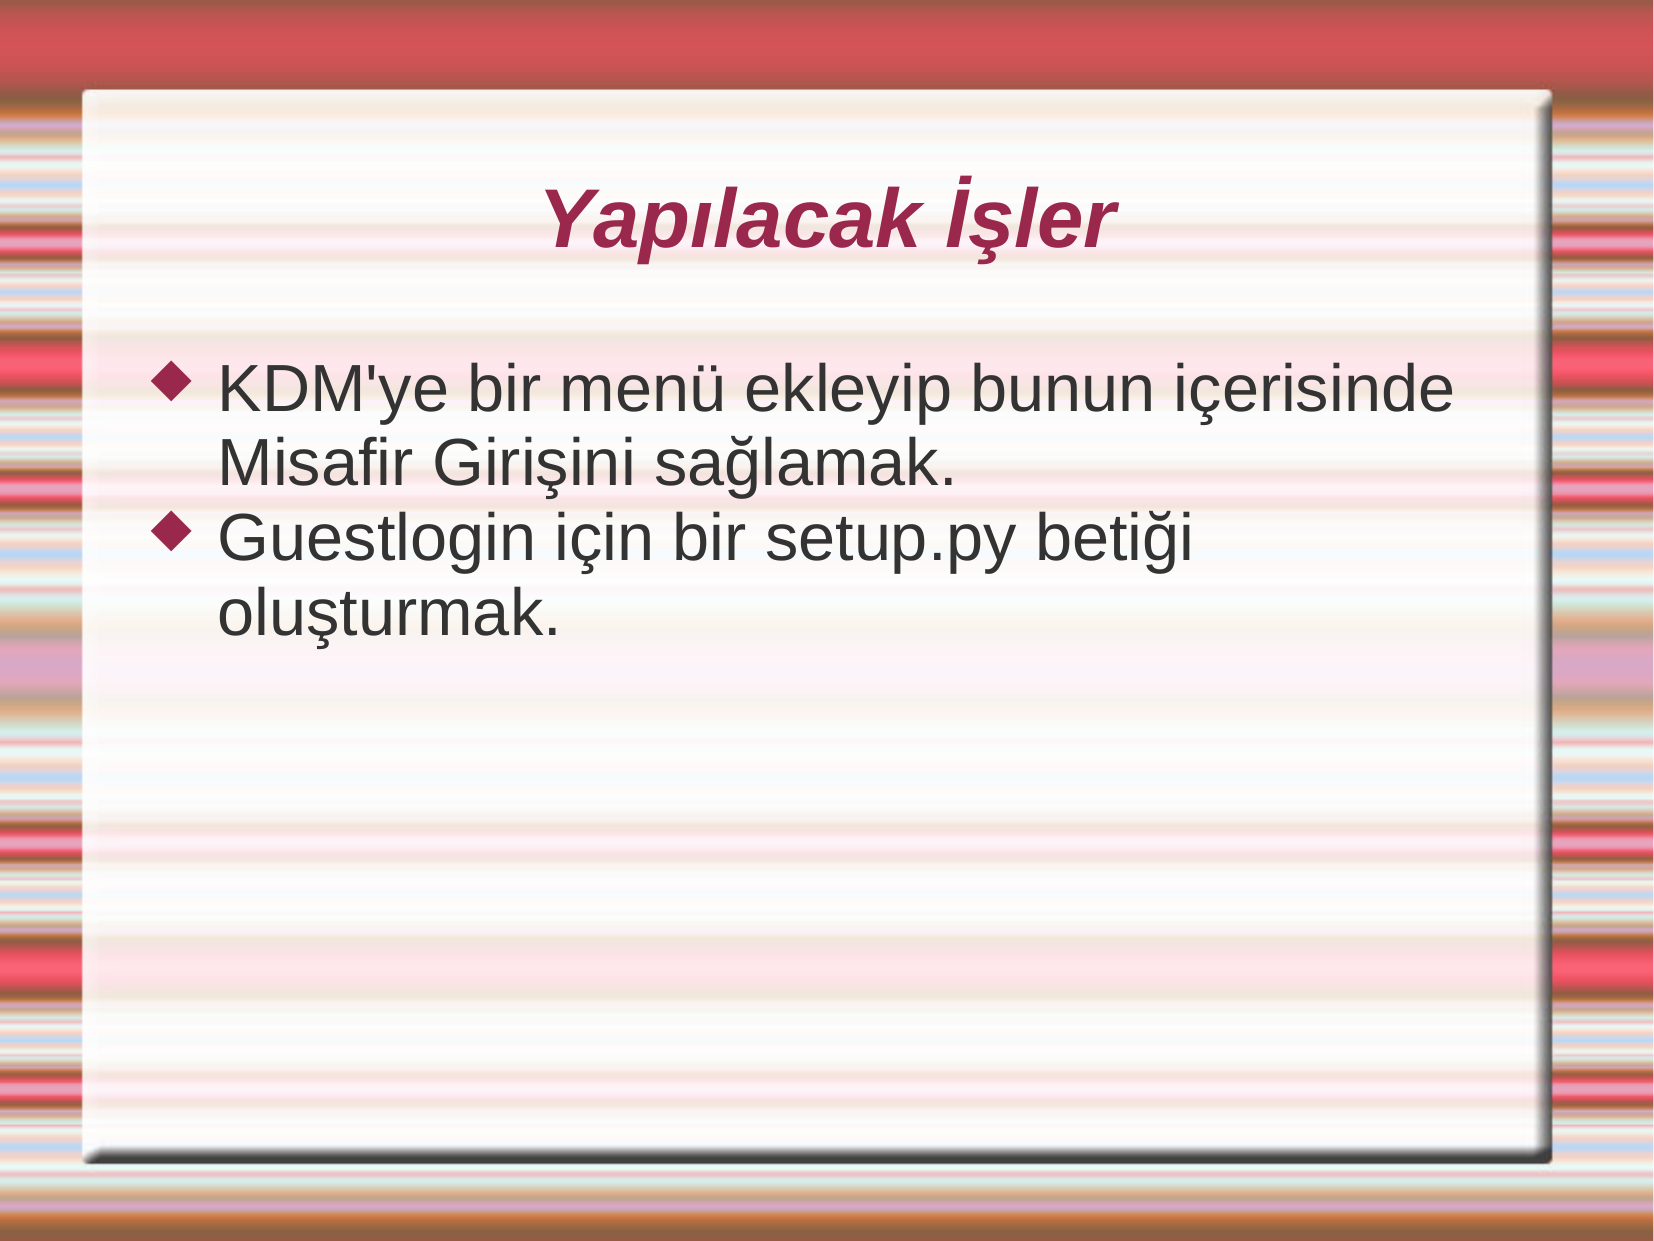

# Yapılacak İşler
KDM'ye bir menü ekleyip bunun içerisinde Misafir Girişini sağlamak.
Guestlogin için bir setup.py betiği oluşturmak.